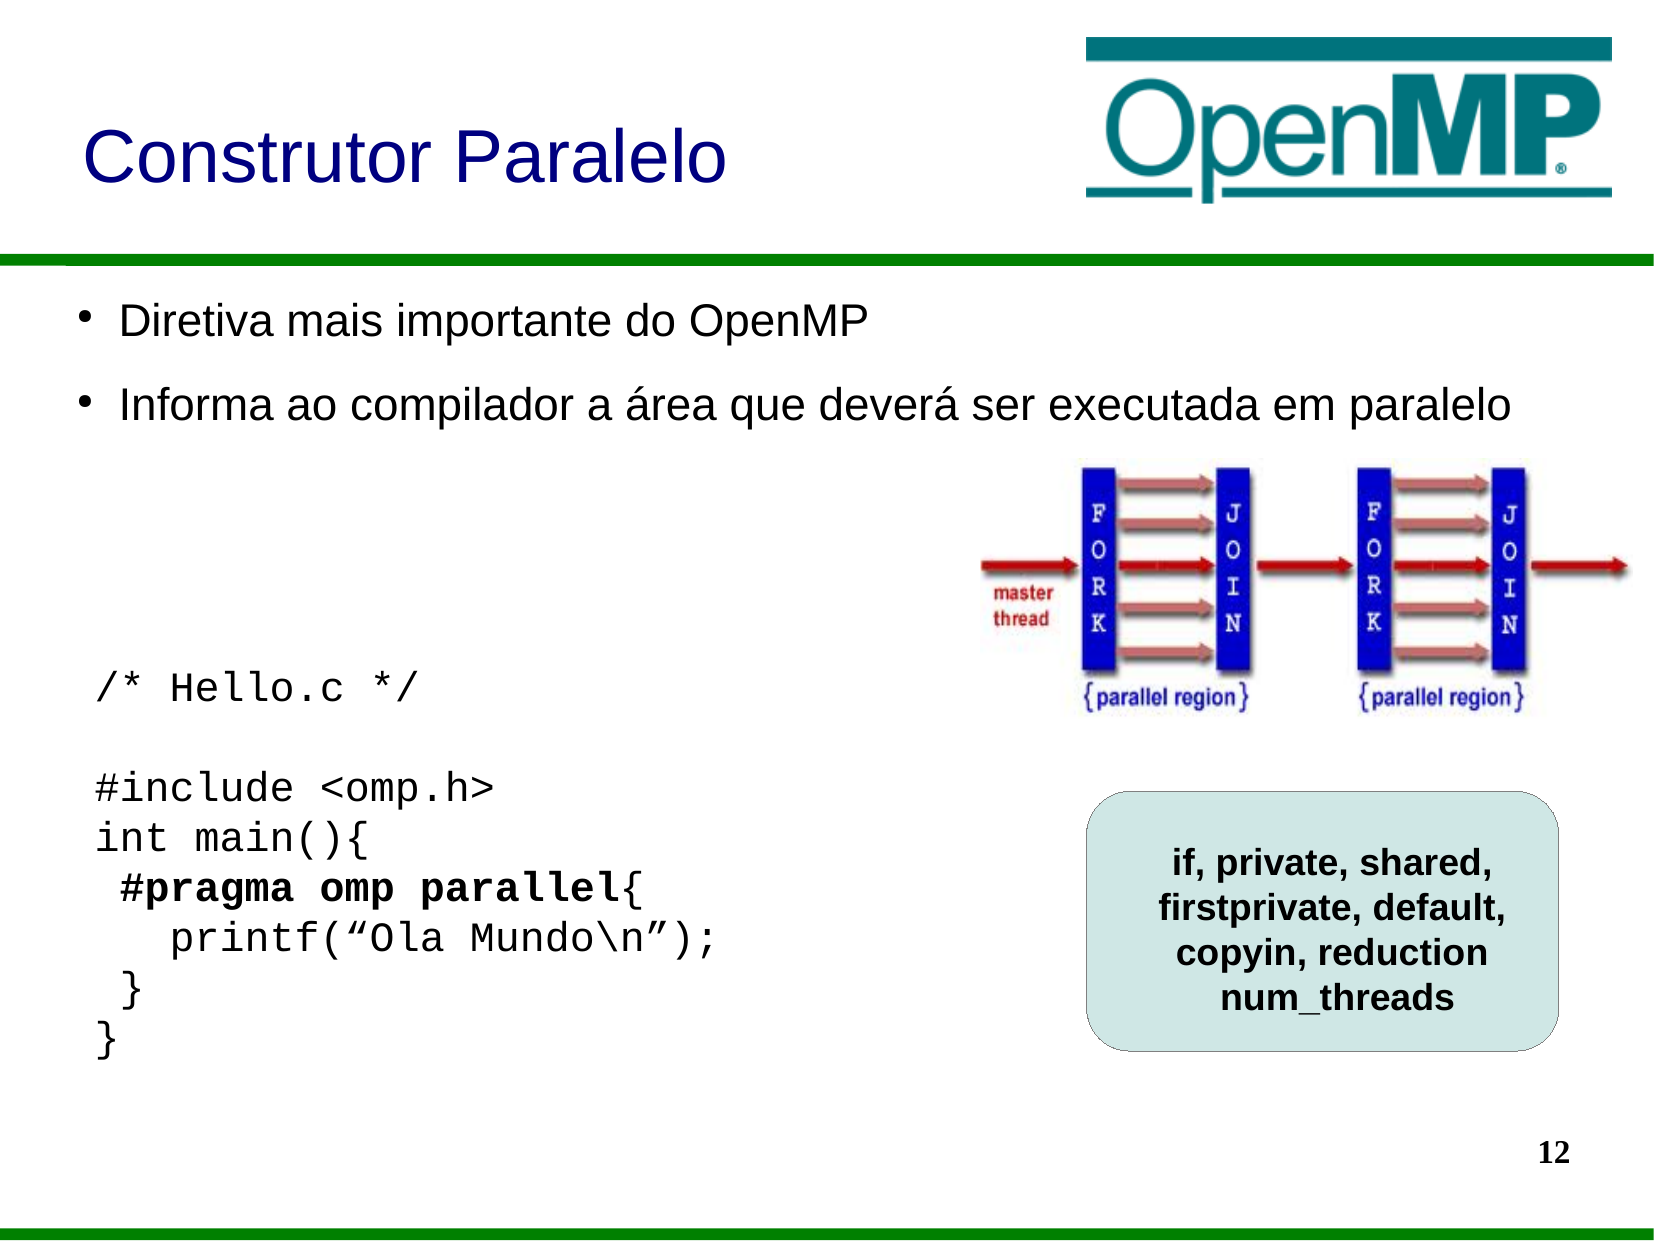

Construtor Paralelo
# Diretiva mais importante do OpenMP
 Informa ao compilador a área que deverá ser executada em paralelo
/* Hello.c */
#include <omp.h>
int main(){
 #pragma omp parallel{
 printf(“Ola Mundo\n”);
 }
}
if, private, shared,
firstprivate, default,
copyin, reduction
 num_threads